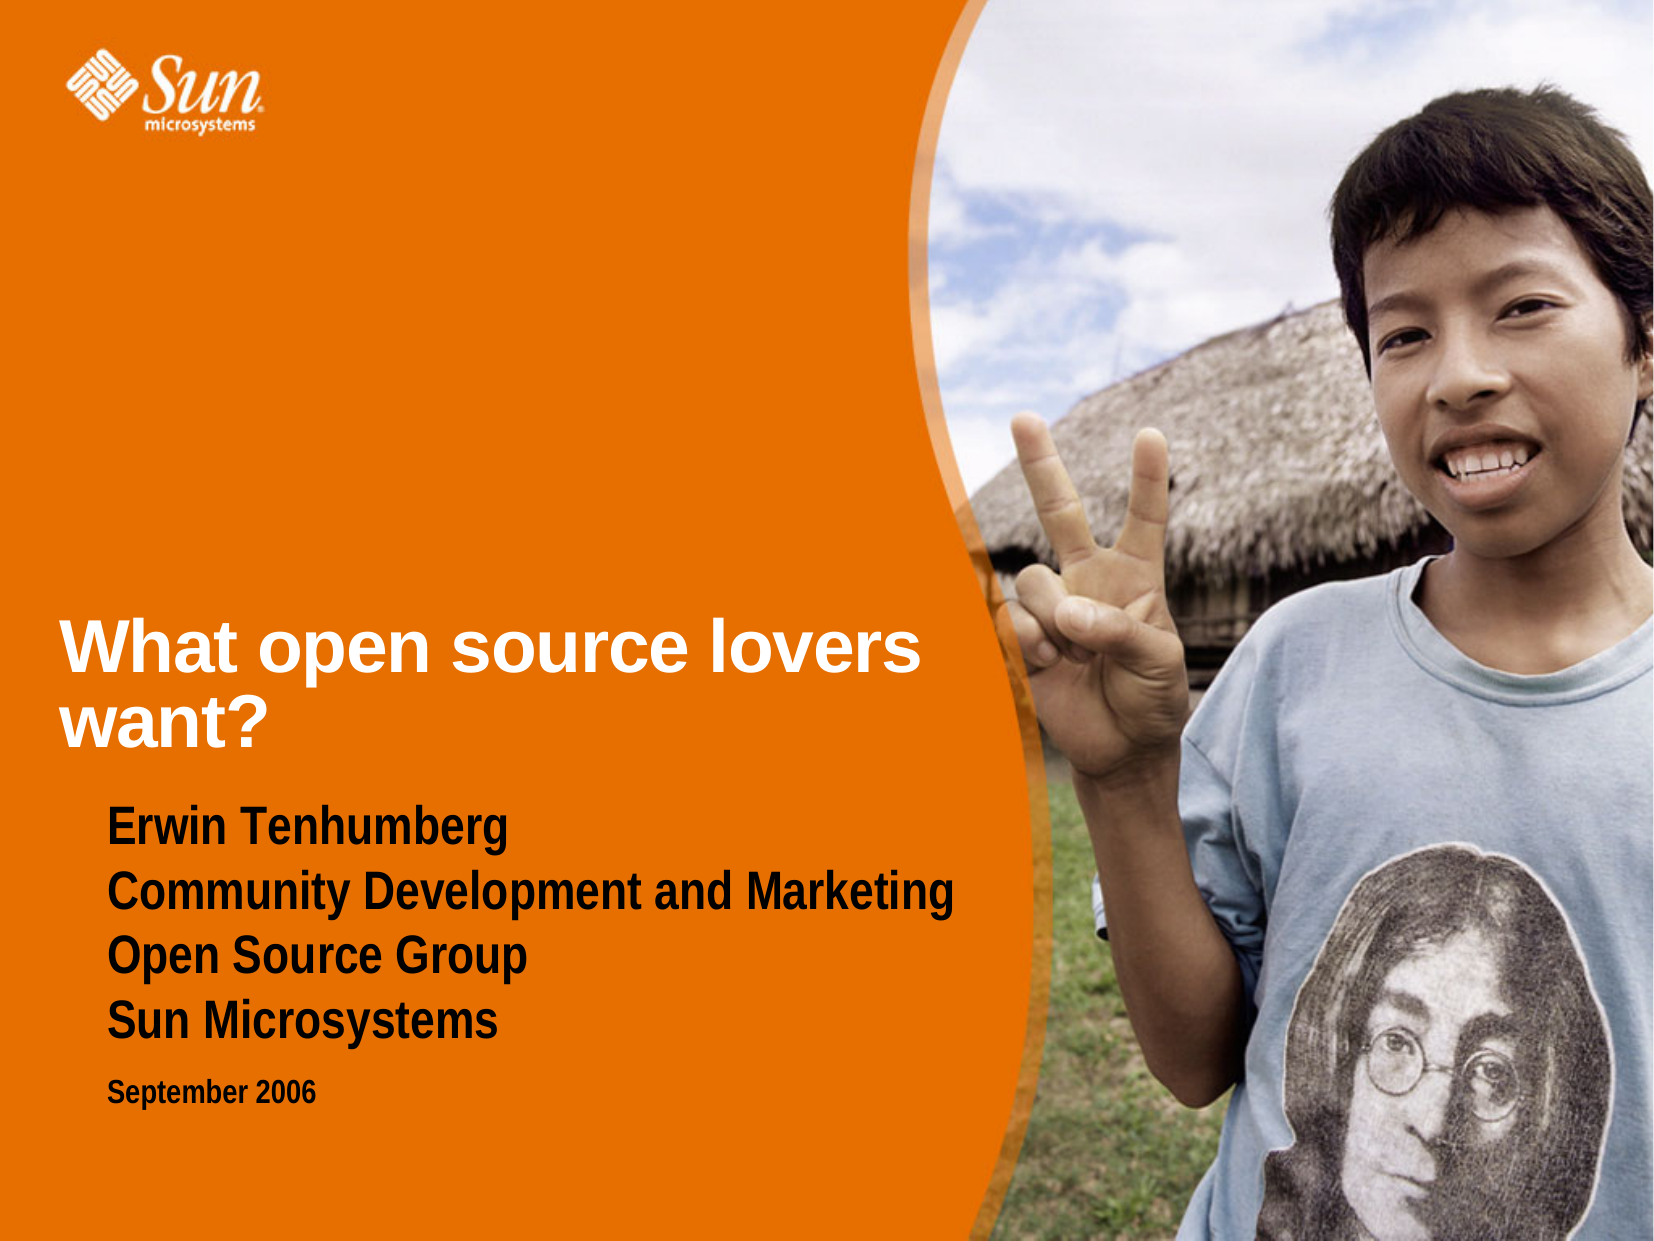

# What open source lovers want?
Erwin Tenhumberg
Community Development and Marketing
Open Source Group
Sun Microsystems
September 2006